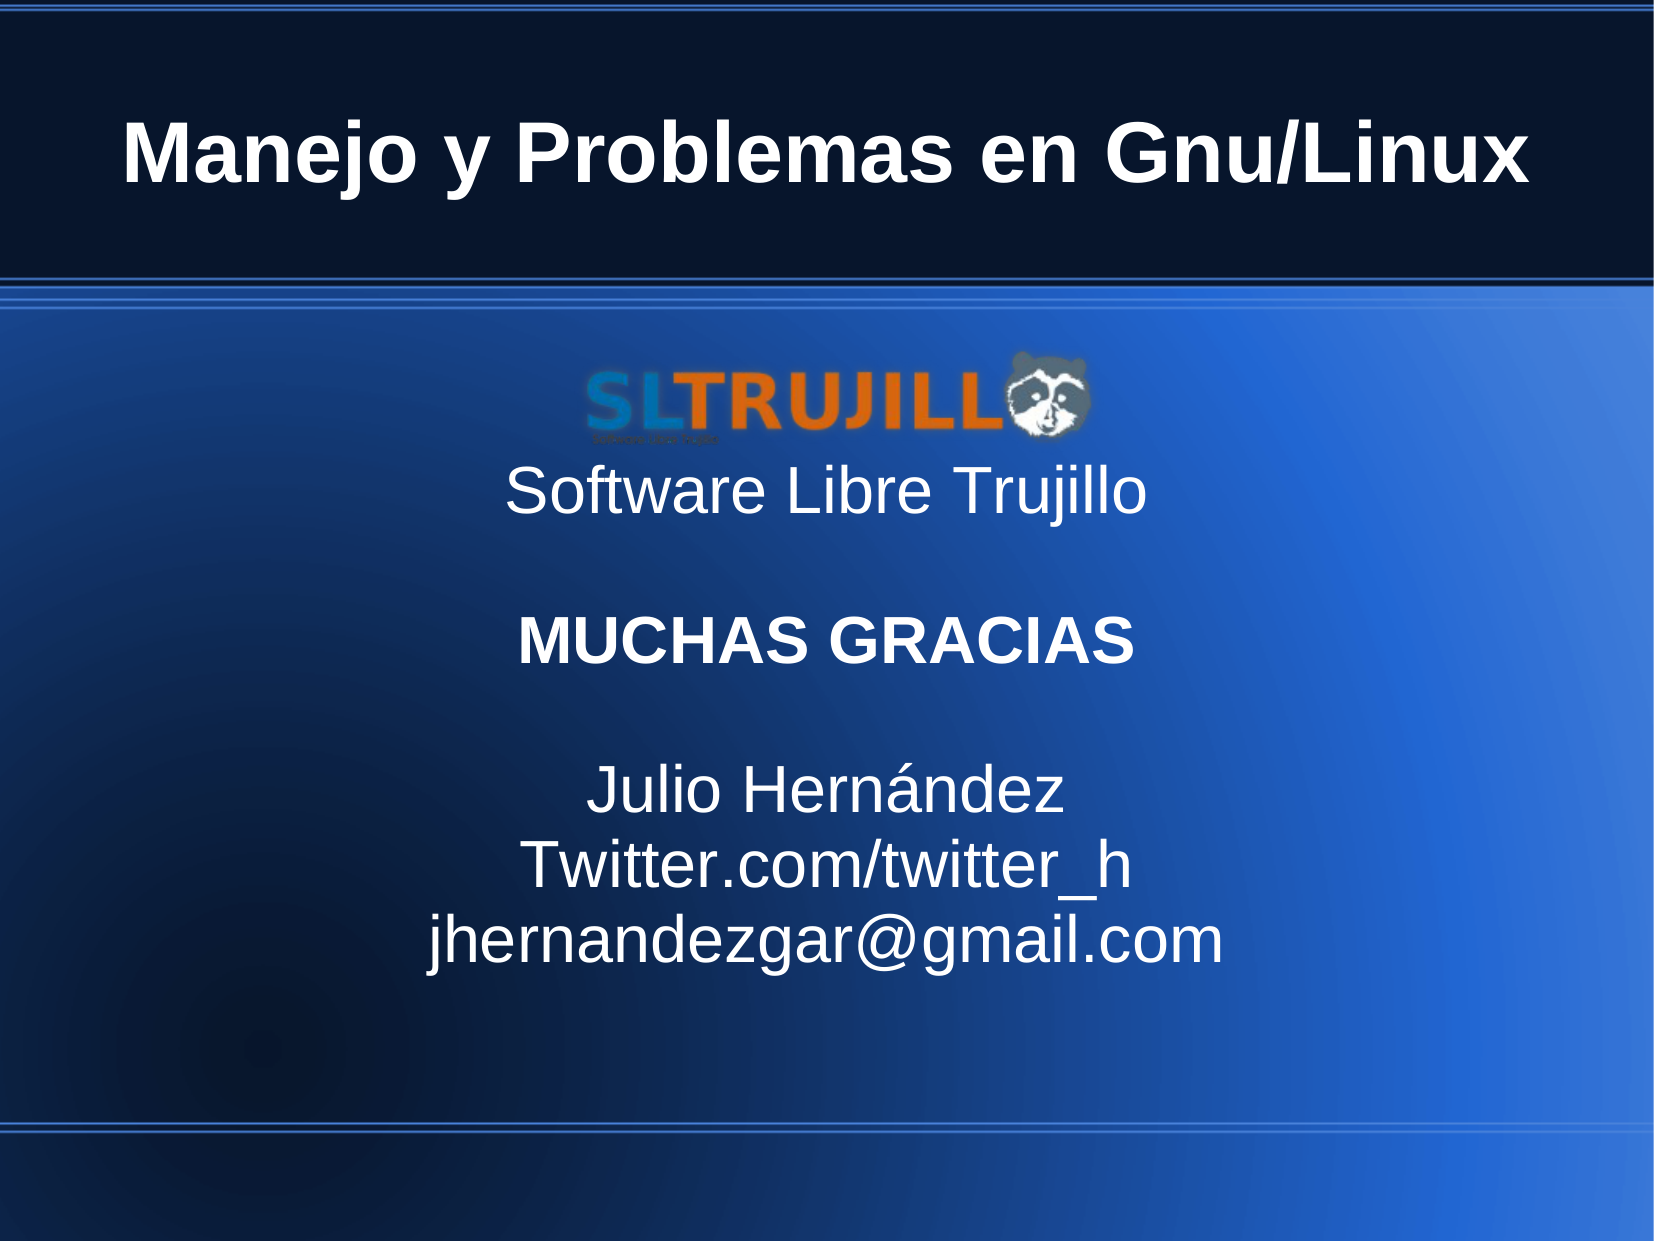

#
Manejo y Problemas en Gnu/Linux
Software Libre Trujillo
MUCHAS GRACIAS
Julio Hernández
Twitter.com/twitter_h
jhernandezgar@gmail.com